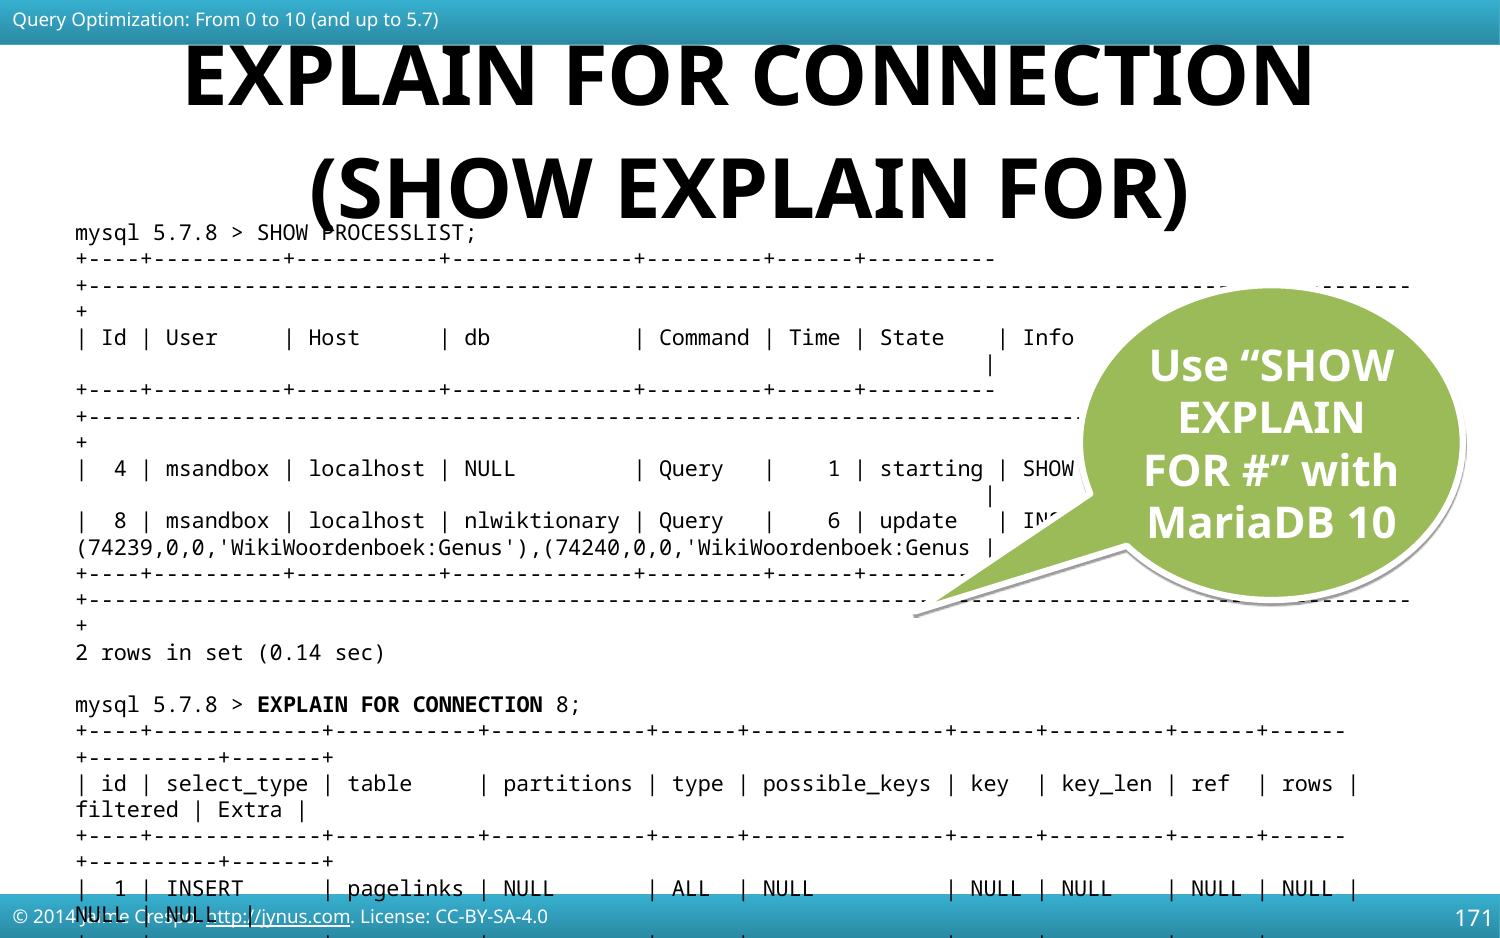

# EXPLAIN FOR CONNECTION (SHOW EXPLAIN FOR)
mysql 5.7.8 > SHOW PROCESSLIST;
+----+----------+-----------+--------------+---------+------+----------+------------------------------------------------------------------------------------------------------+
| Id | User | Host | db | Command | Time | State | Info |
+----+----------+-----------+--------------+---------+------+----------+------------------------------------------------------------------------------------------------------+
| 4 | msandbox | localhost | NULL | Query | 1 | starting | SHOW PROCESSLIST |
| 8 | msandbox | localhost | nlwiktionary | Query | 6 | update | INSERT INTO `pagelinks` VALUES (74239,0,0,'WikiWoordenboek:Genus'),(74240,0,0,'WikiWoordenboek:Genus |
+----+----------+-----------+--------------+---------+------+----------+------------------------------------------------------------------------------------------------------+
2 rows in set (0.14 sec)
mysql 5.7.8 > EXPLAIN FOR CONNECTION 8;
+----+-------------+-----------+------------+------+---------------+------+---------+------+------+----------+-------+
| id | select_type | table | partitions | type | possible_keys | key | key_len | ref | rows | filtered | Extra |
+----+-------------+-----------+------------+------+---------------+------+---------+------+------+----------+-------+
| 1 | INSERT | pagelinks | NULL | ALL | NULL | NULL | NULL | NULL | NULL | NULL | NULL |
+----+-------------+-----------+------------+------+---------------+------+---------+------+------+----------+-------+
1 row in set (0.03 sec)
Use “SHOW EXPLAIN FOR #” with MariaDB 10